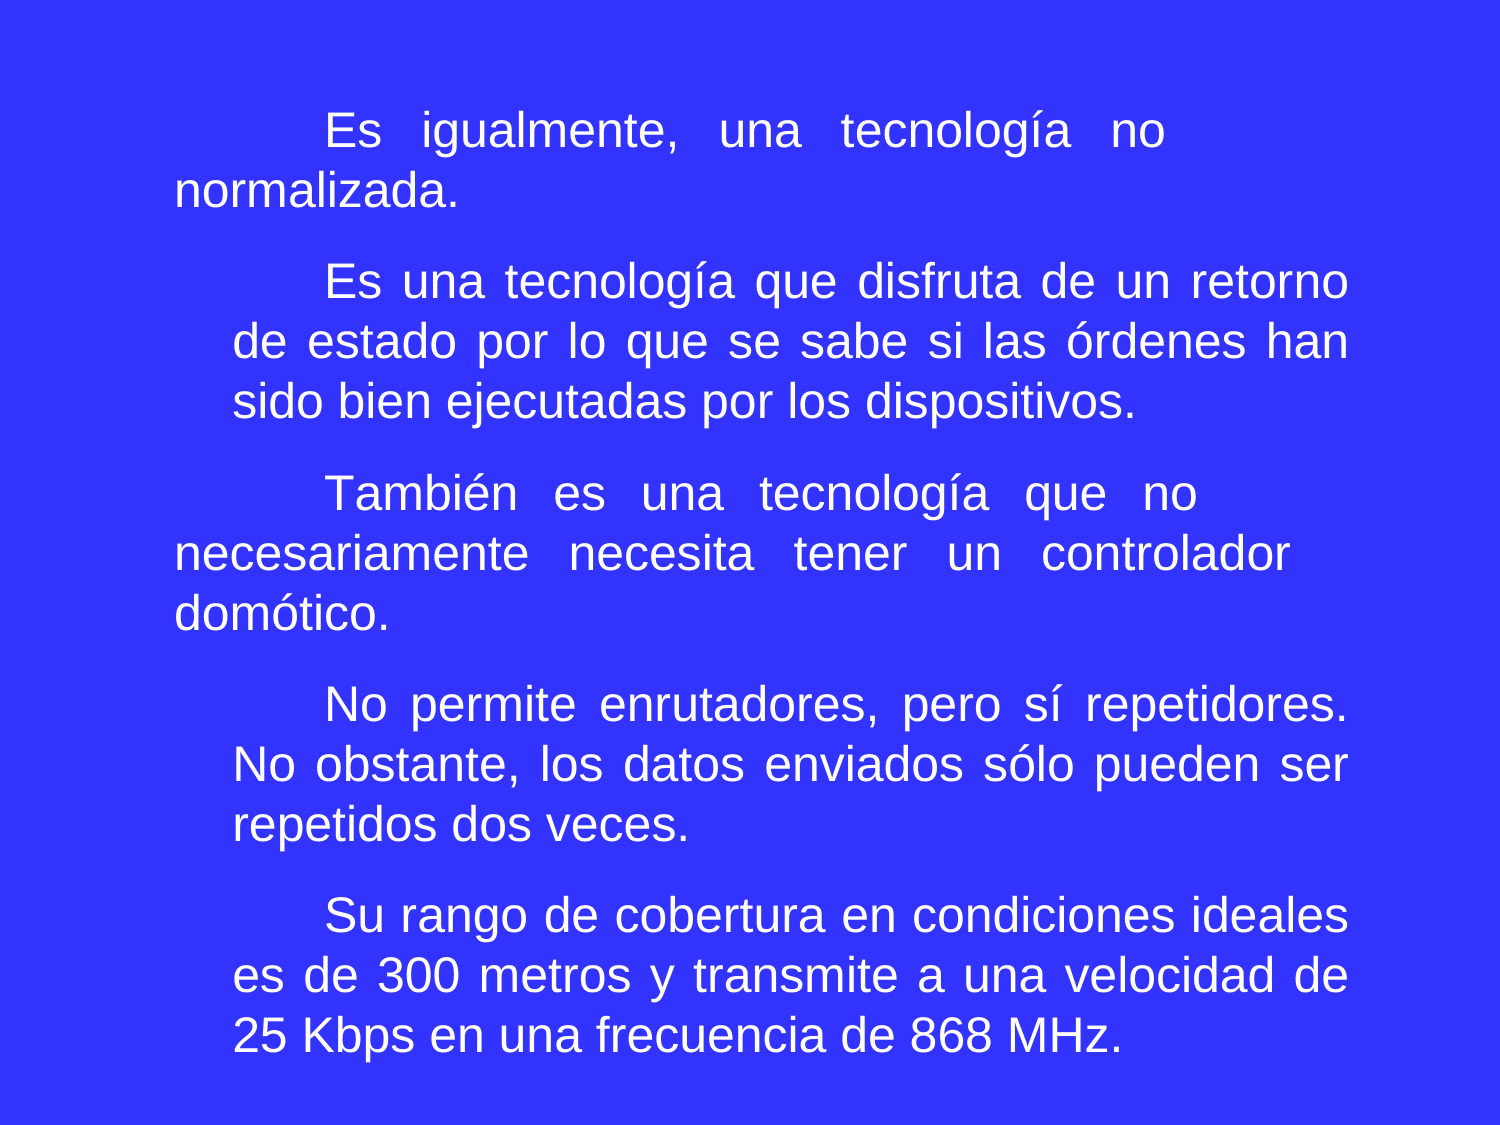

Es igualmente, una tecnología no 	normalizada.
		Es una tecnología que disfruta de un retorno 	de estado por lo que se sabe si las órdenes han 	sido bien ejecutadas por los dispositivos.
		También es una tecnología que no 	necesariamente necesita tener un controlador 	domótico.
		No permite enrutadores, pero sí repetidores. 	No obstante, los datos enviados sólo pueden ser 	repetidos dos veces.
		Su rango de cobertura en condiciones ideales 	es de 300 metros y transmite a una velocidad de 	25 Kbps en una frecuencia de 868 MHz.